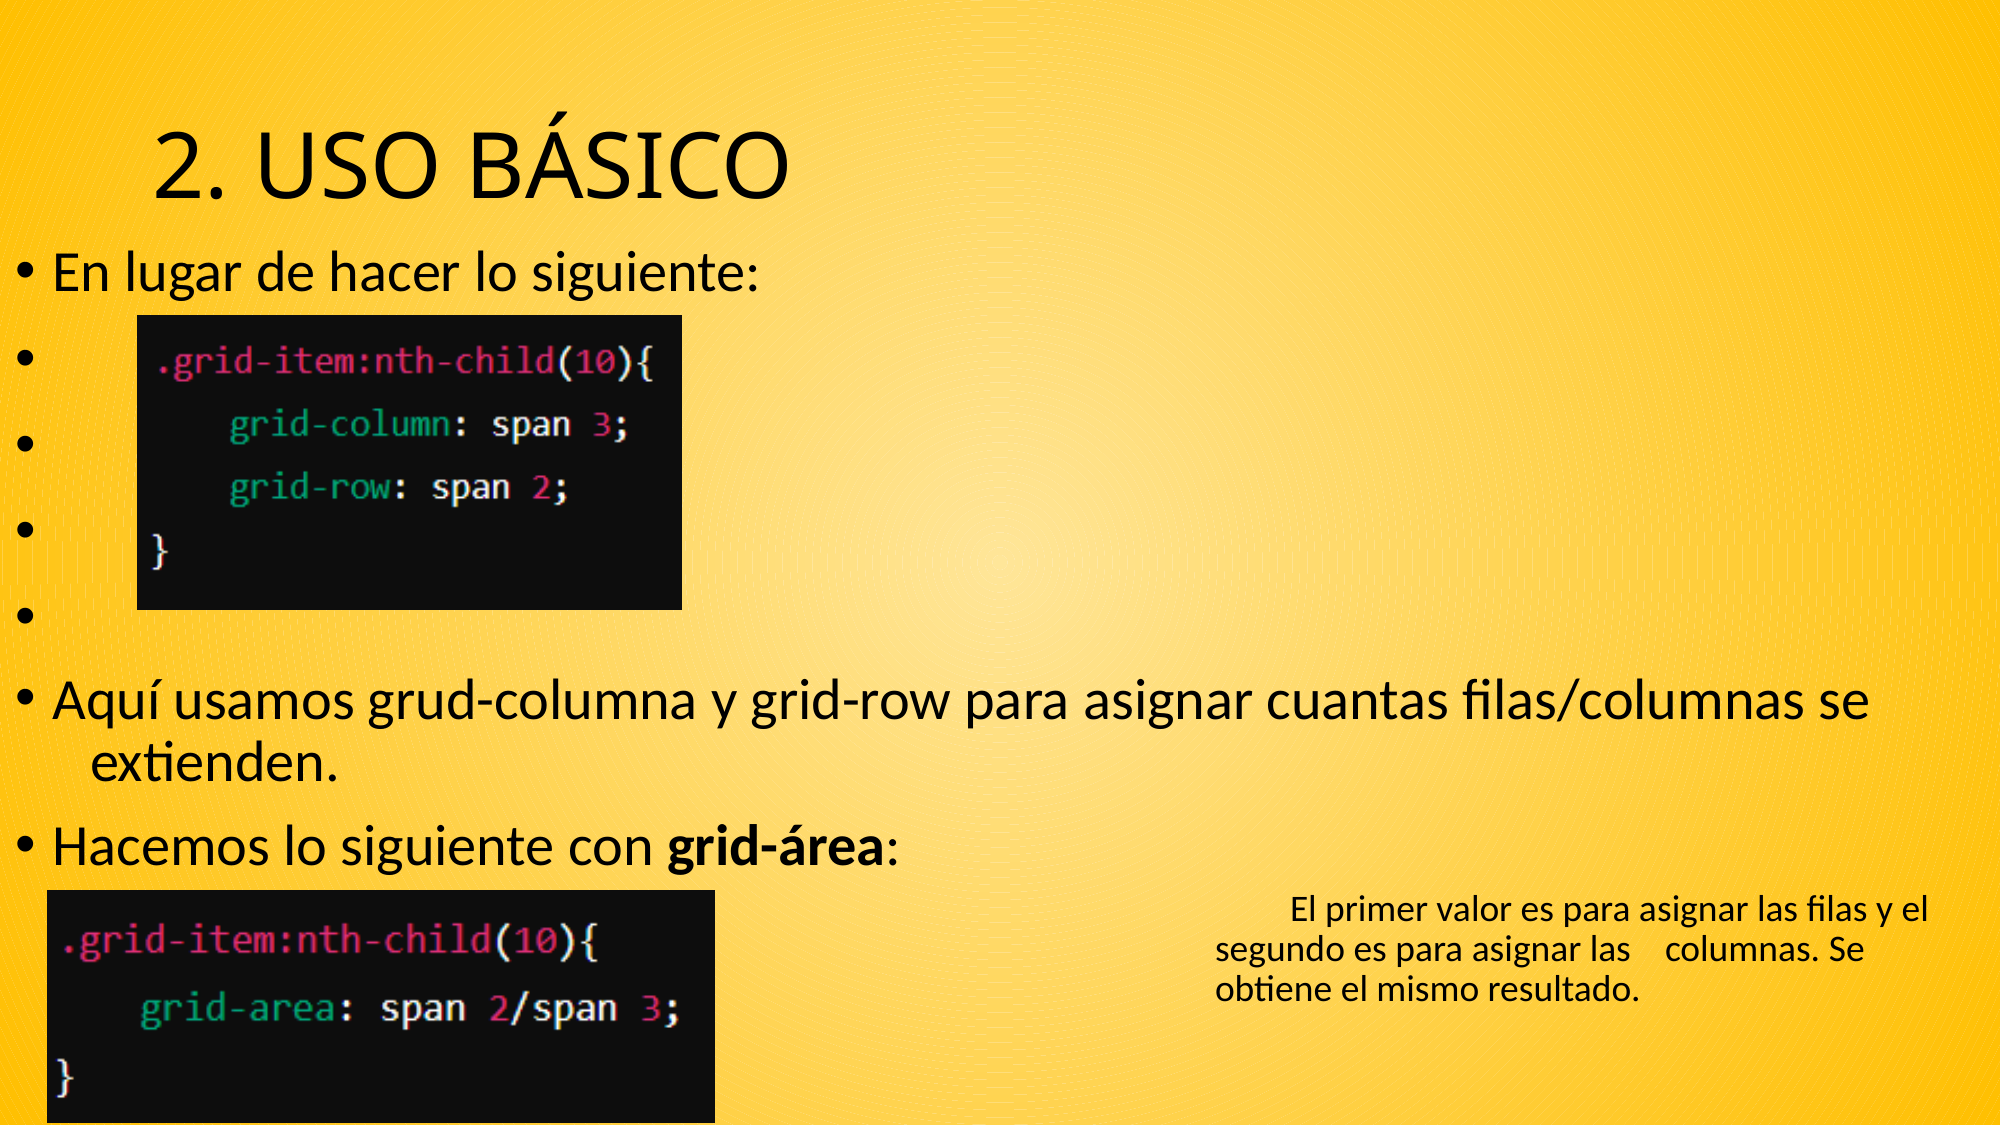

# 2. USO BÁSICO
En lugar de hacer lo siguiente:
Aquí usamos grud-columna y grid-row para asignar cuantas filas/columnas se extienden.
Hacemos lo siguiente con grid-área:
	El primer valor es para asignar las filas y el segundo es para asignar las 	columnas. Se obtiene el mismo resultado.